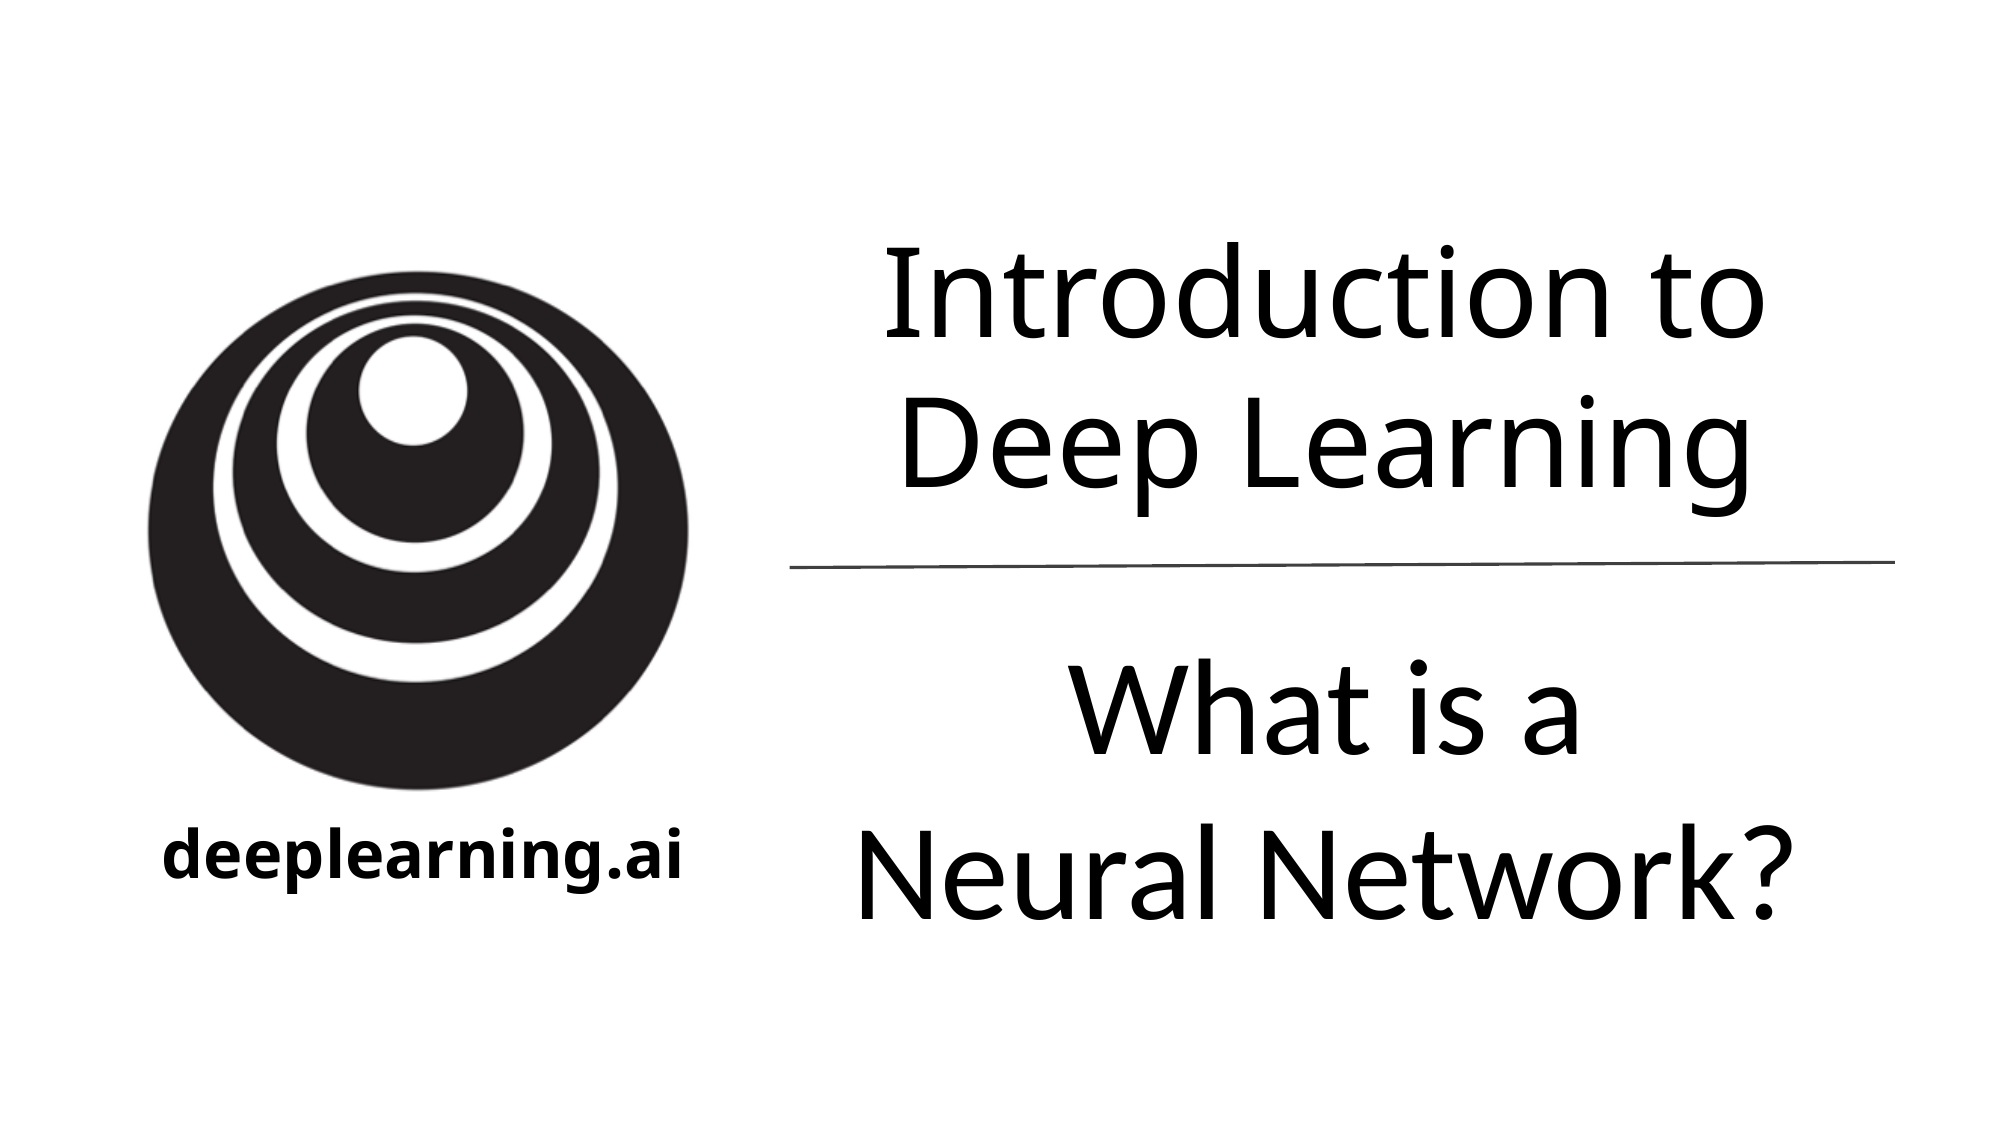

# Introduction to Deep Learning
deeplearning.ai
What is a
Neural Network?